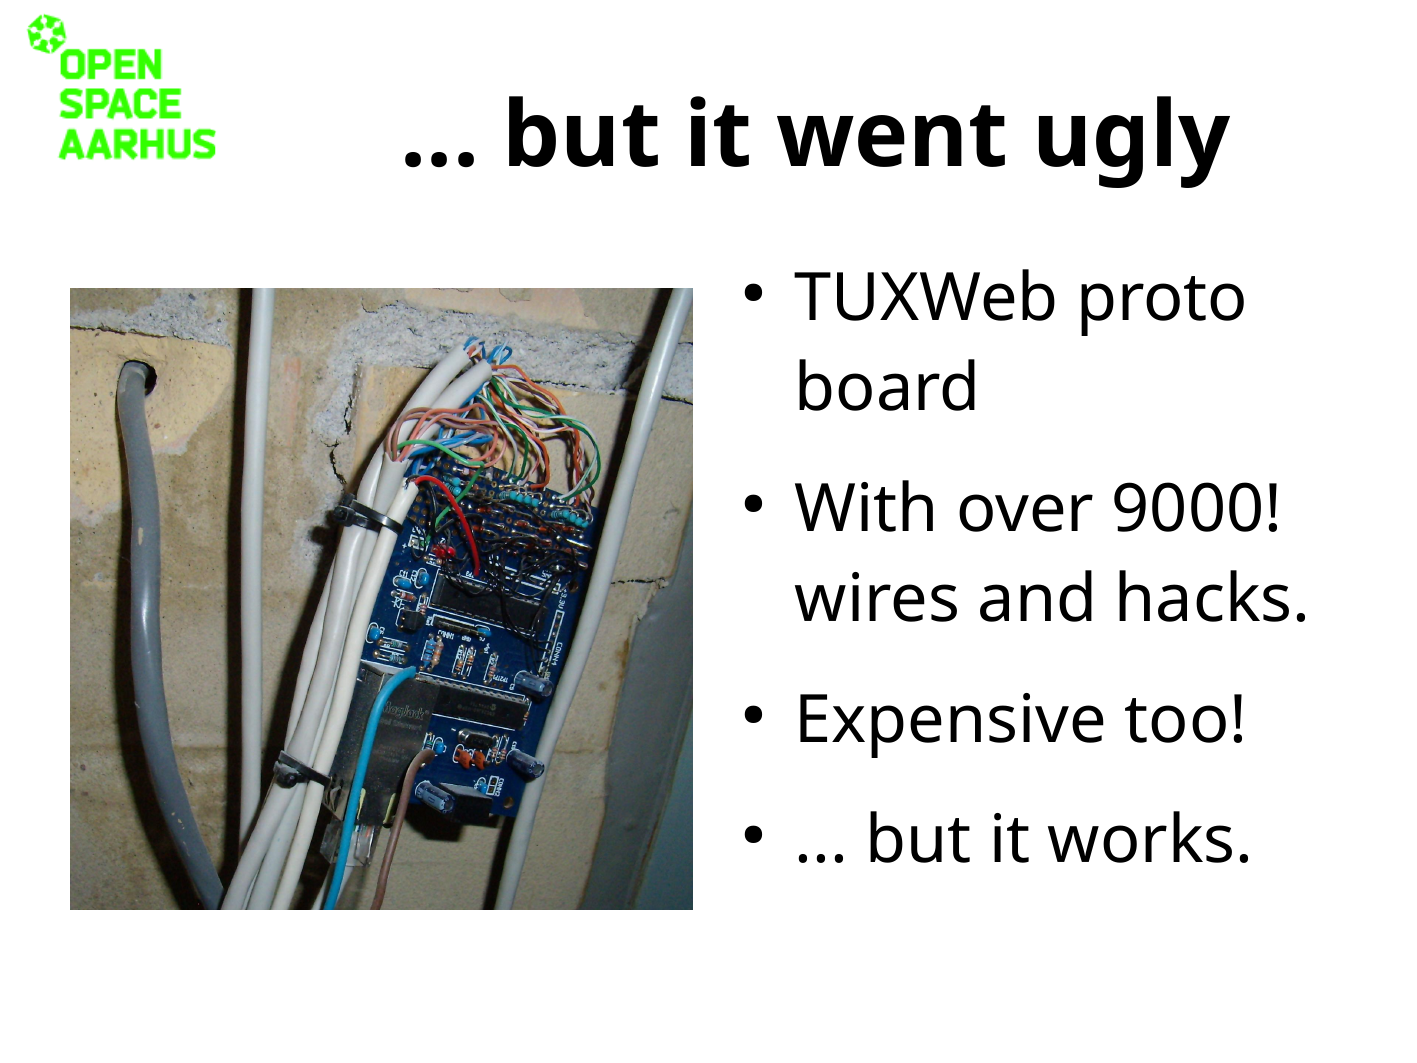

# ... but it went ugly
TUXWeb proto board
With over 9000! wires and hacks.
Expensive too!
... but it works.